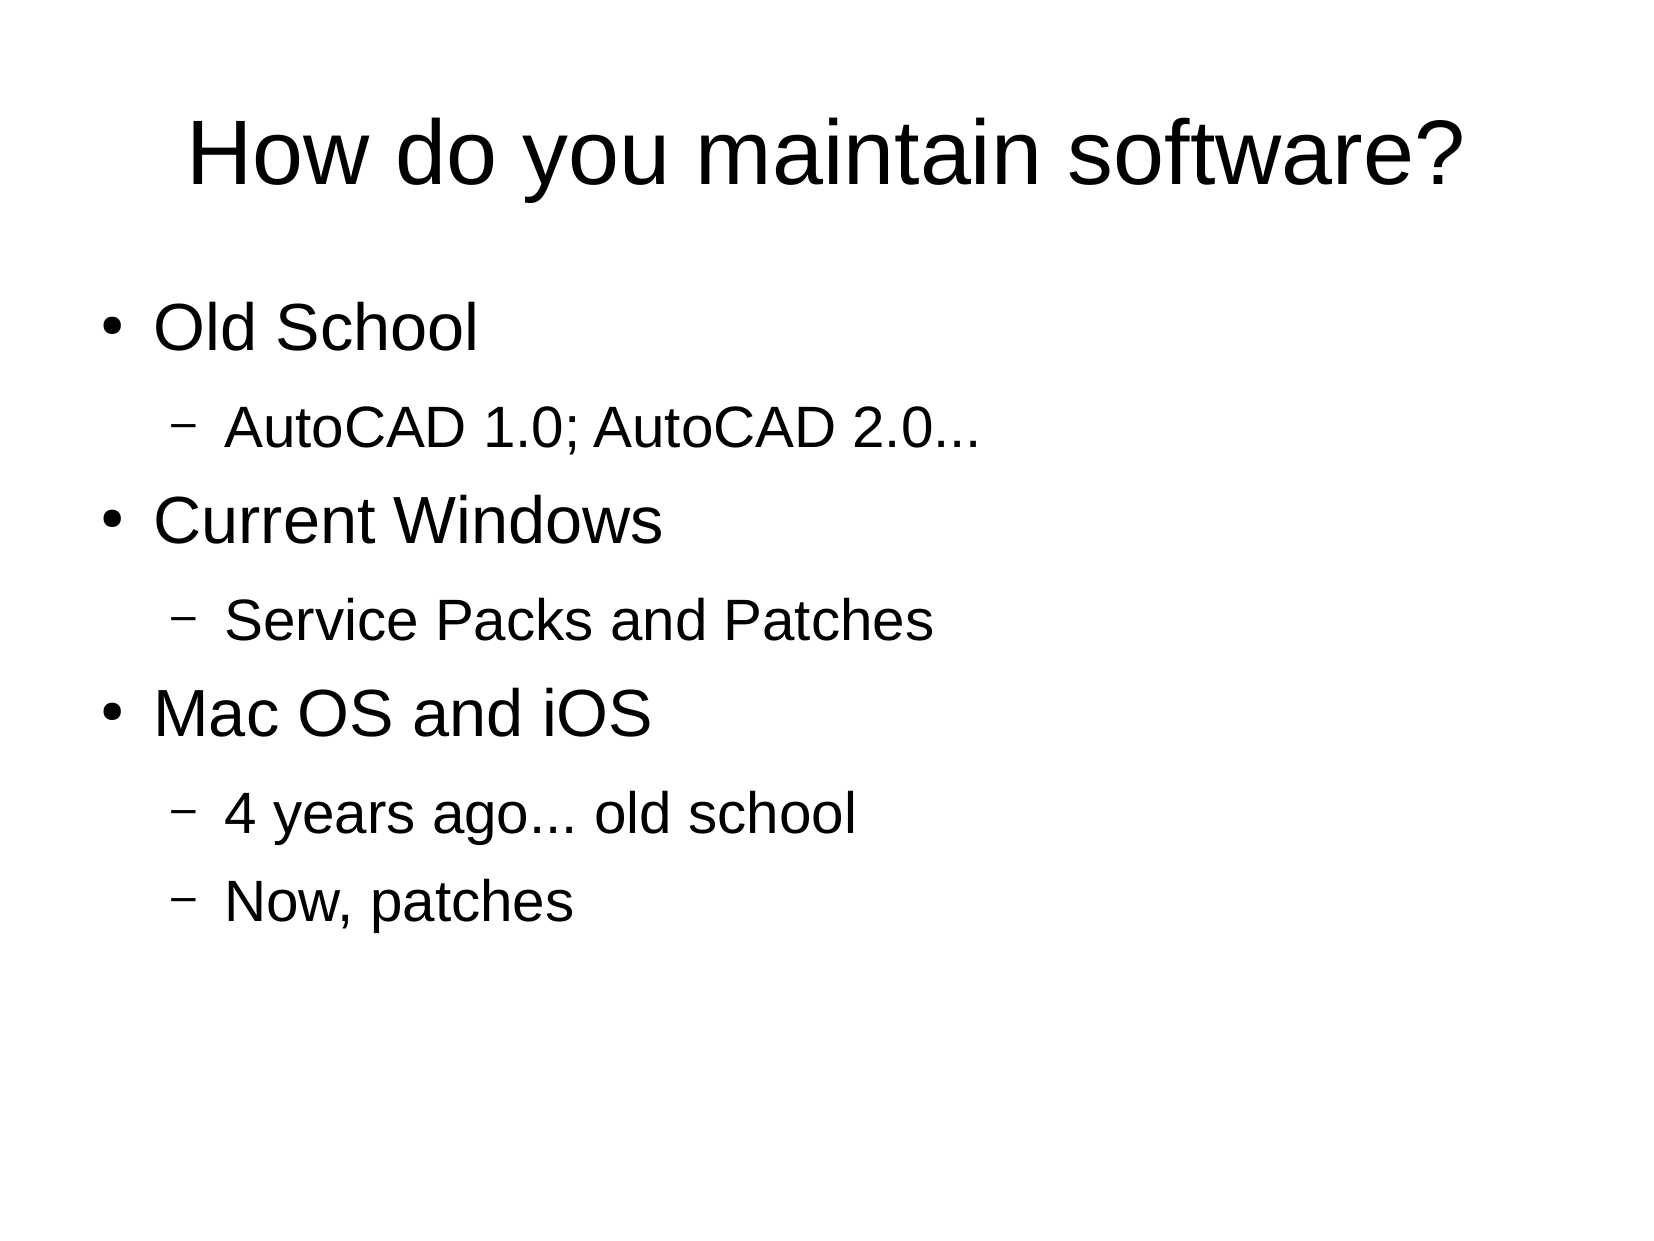

# How do you maintain software?
Old School
AutoCAD 1.0; AutoCAD 2.0...
Current Windows
Service Packs and Patches
Mac OS and iOS
4 years ago... old school
Now, patches